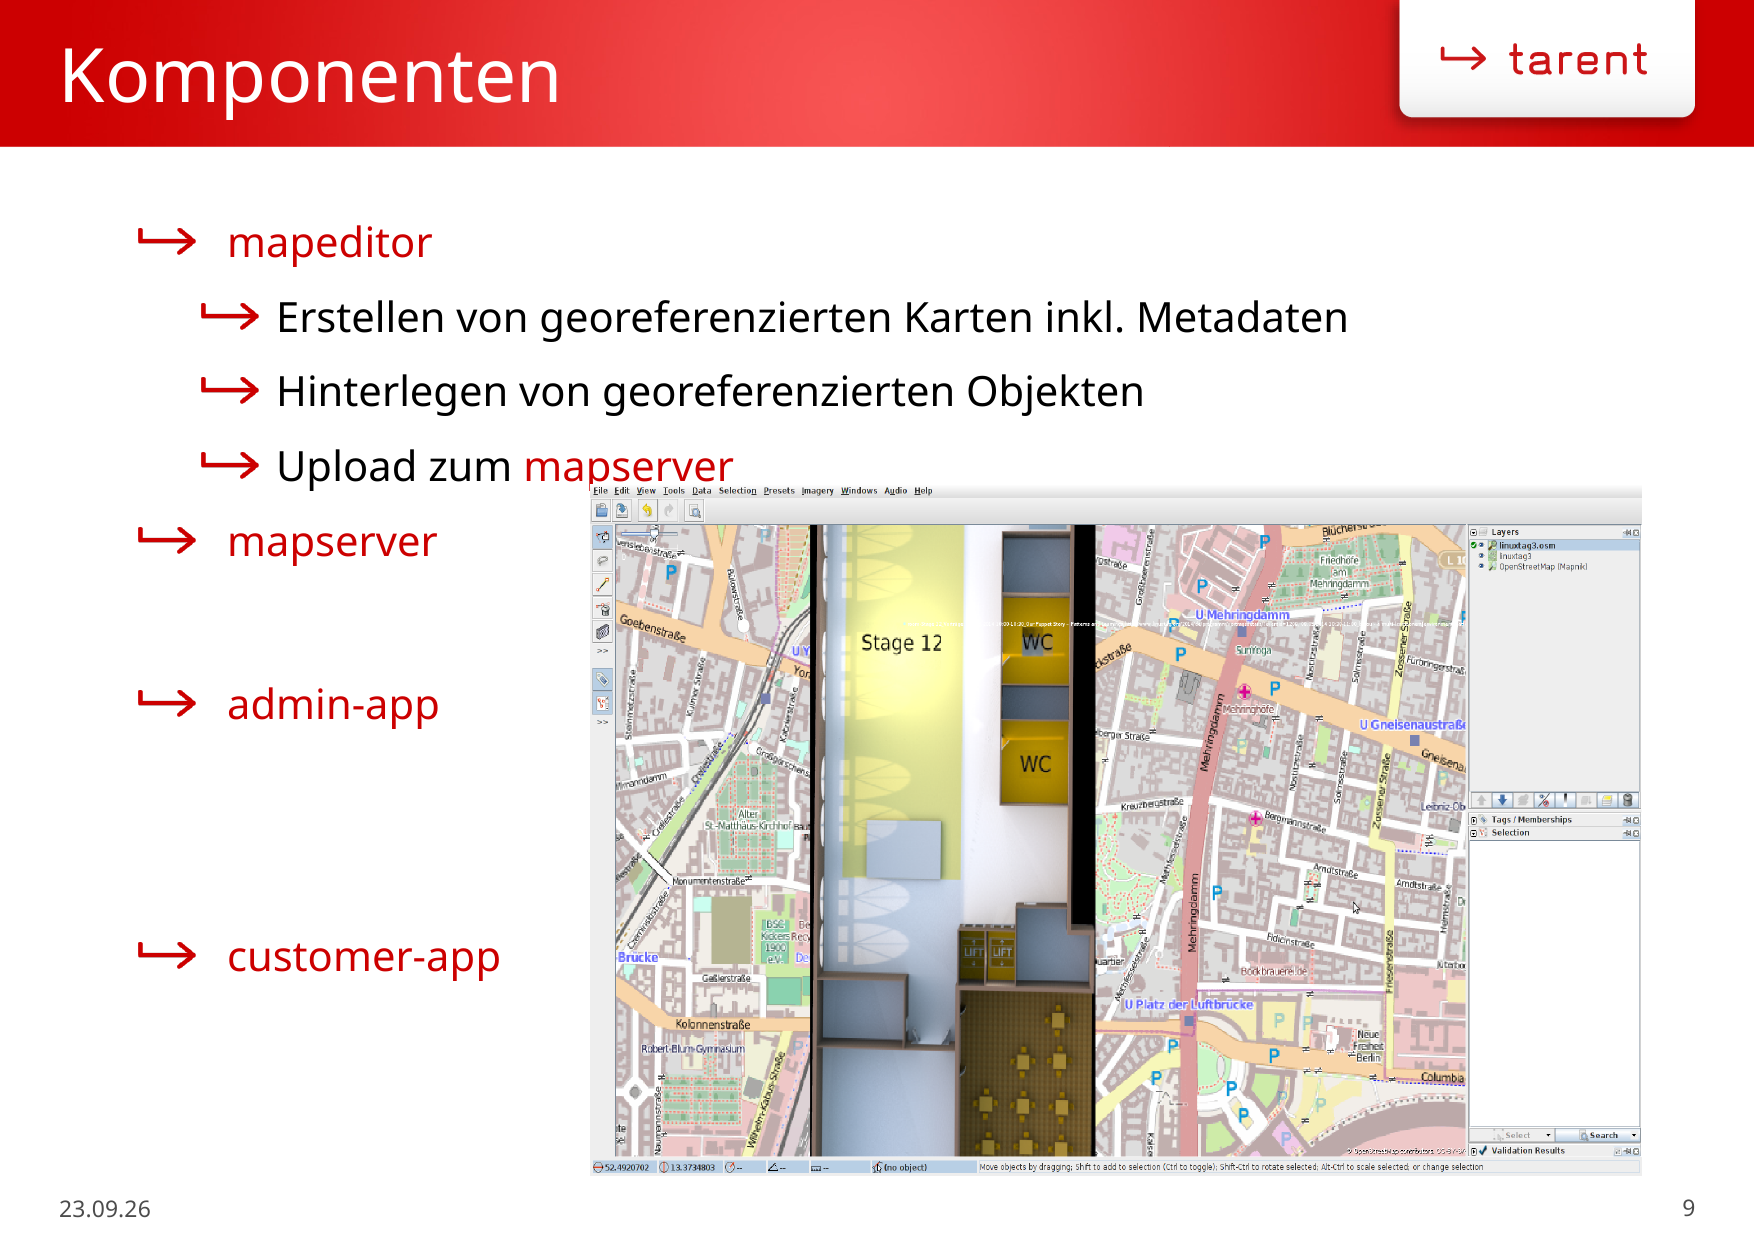

# Komponenten
mapeditor
 Erstellen von georeferenzierten Karten inkl. Metadaten
 Hinterlegen von georeferenzierten Objekten
 Upload zum mapserver
mapserver
admin-app
customer-app